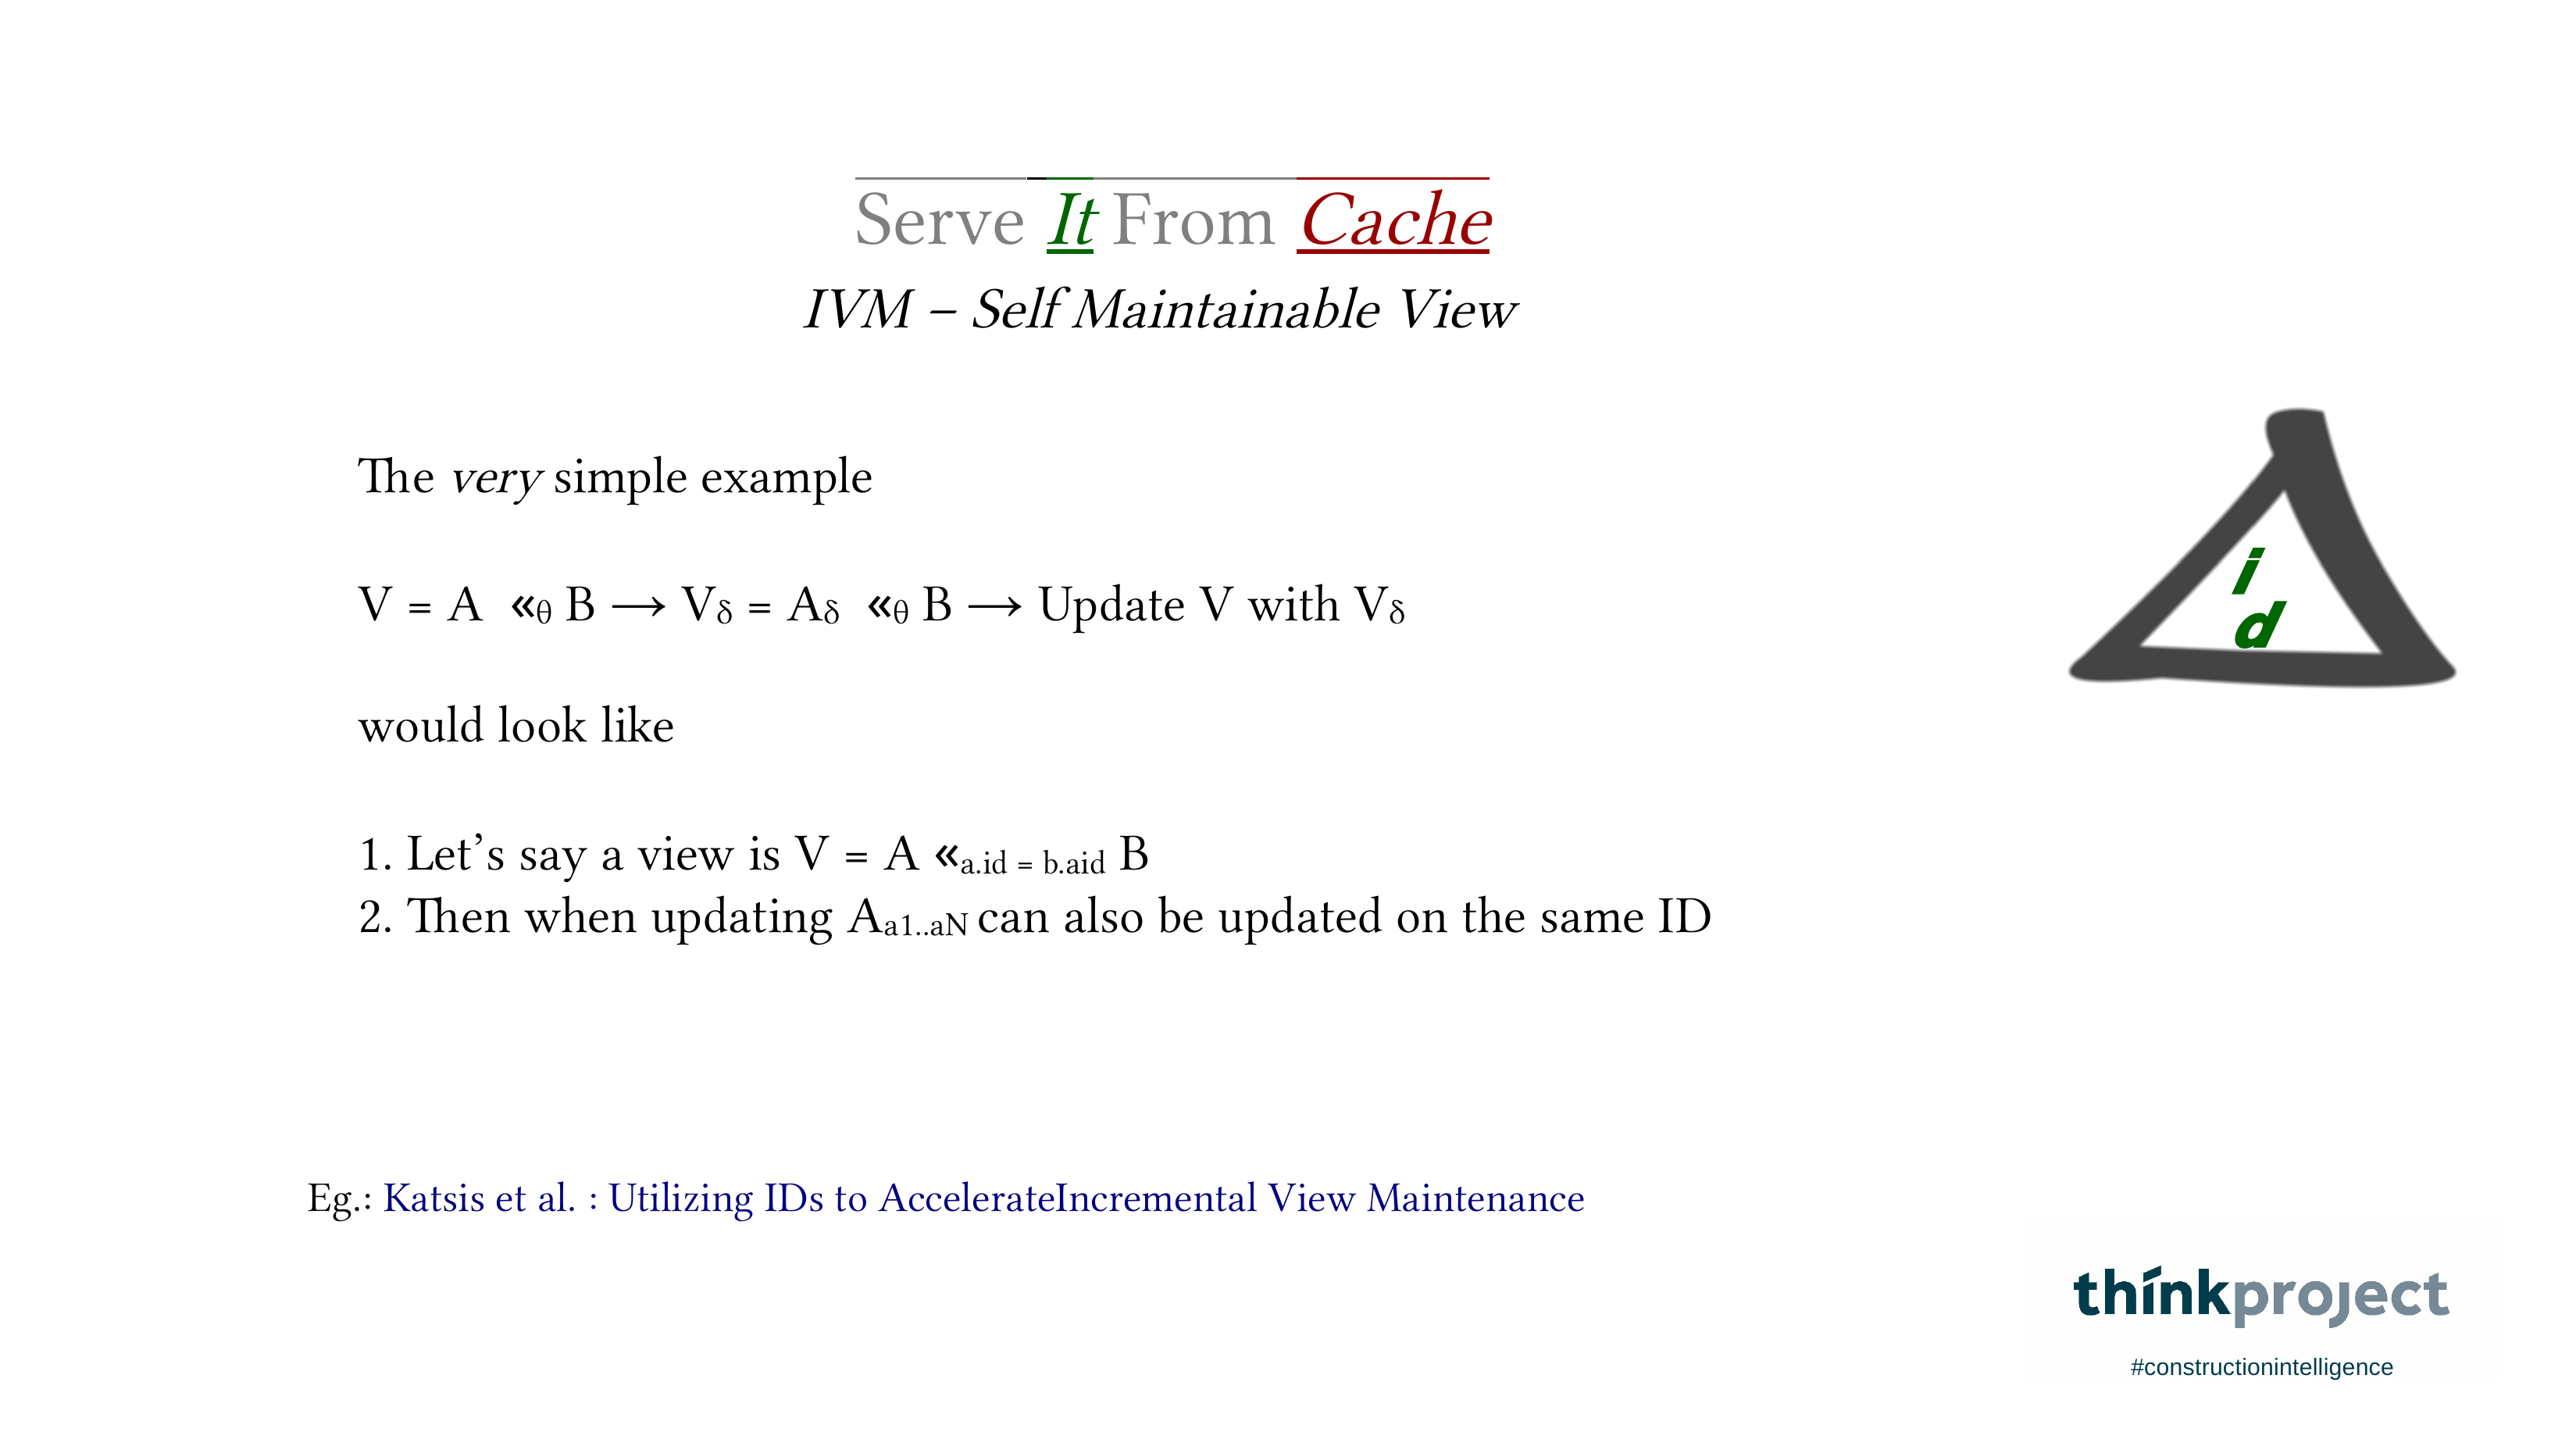

Serve It From Cache
IVM – Self Maintainable View
The very simple example
V = A «θ B → Vδ = Aδ «θ B → Update V with Vδ
would look like
1. Let’s say a view is V = A «a.id = b.aid B
2. Then when updating Aa1..aN can also be updated on the same ID
id
Eg.: Katsis et al. : Utilizing IDs to AccelerateIncremental View Maintenance